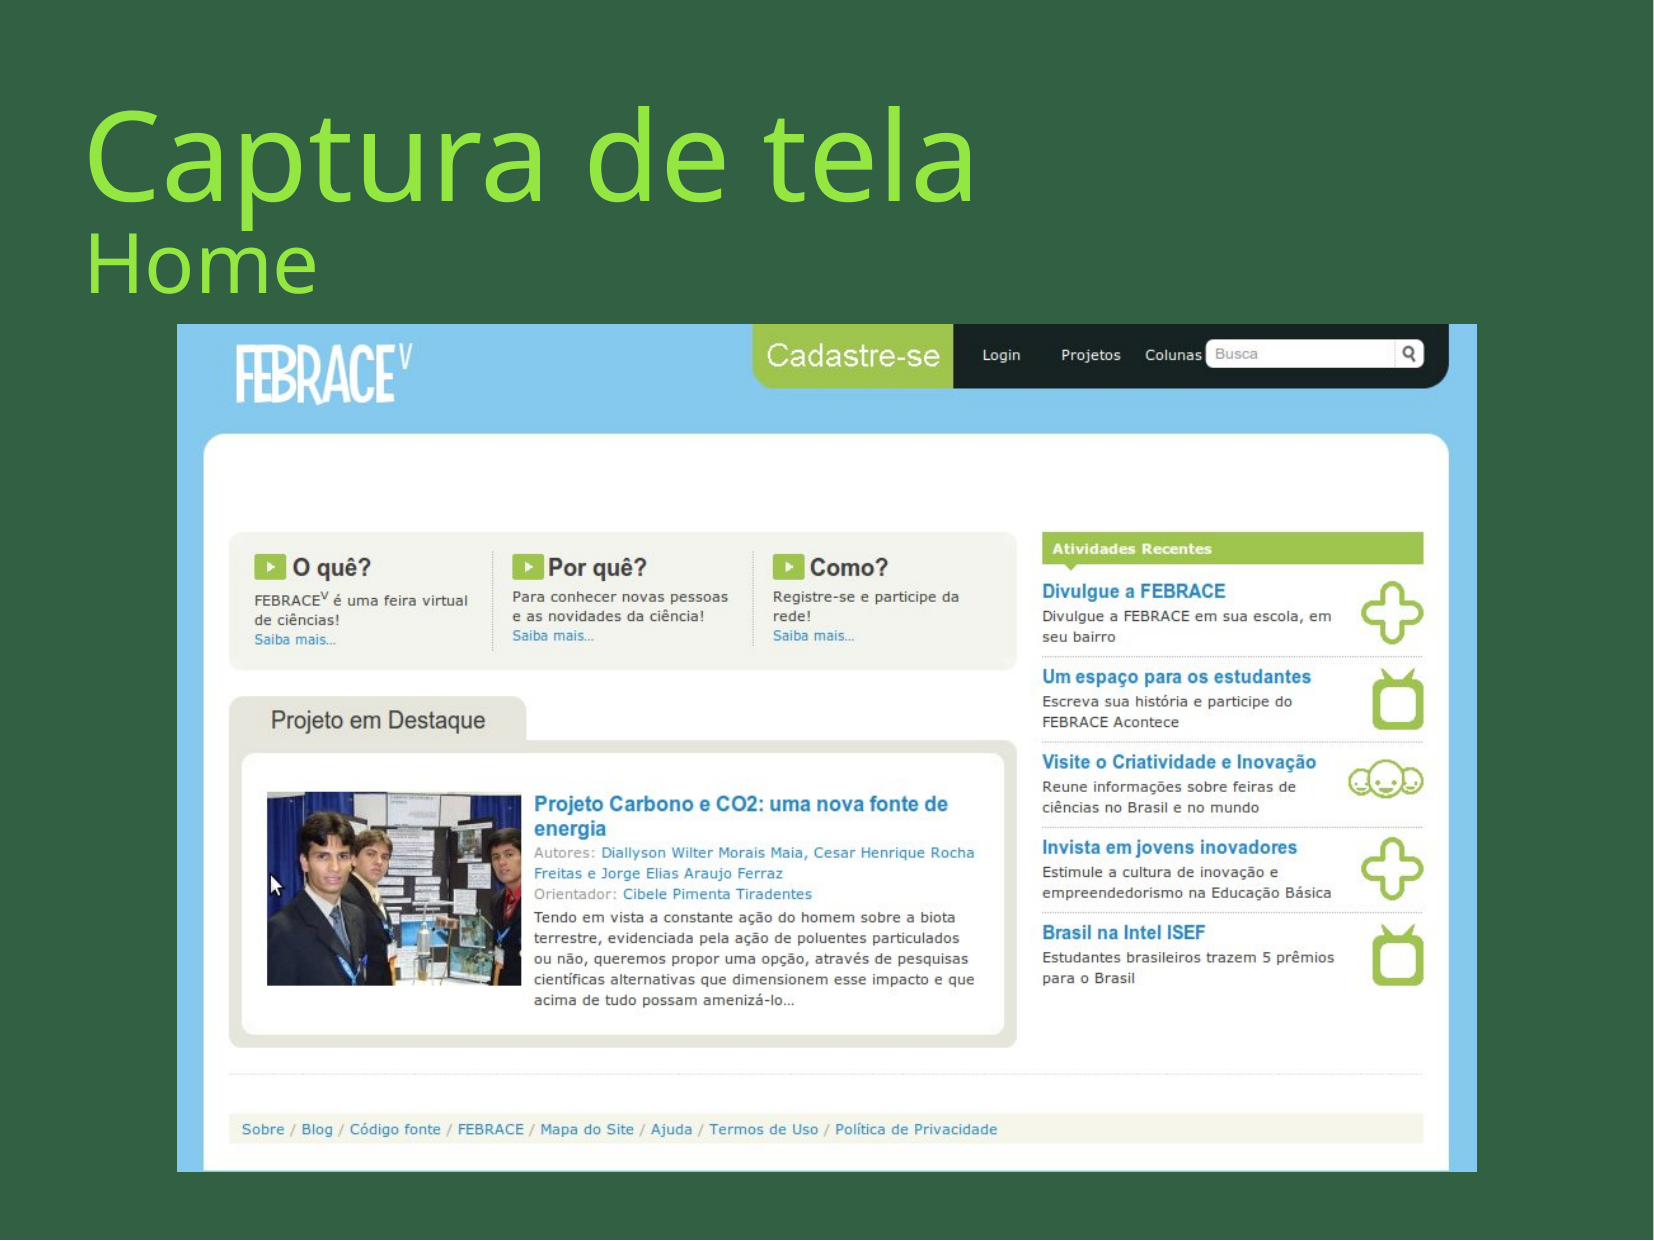

# Captura de tela
Home
 Páginas de navegação de projetos (por ano e categoria)
 Suporte a tags
 Criação de Templates